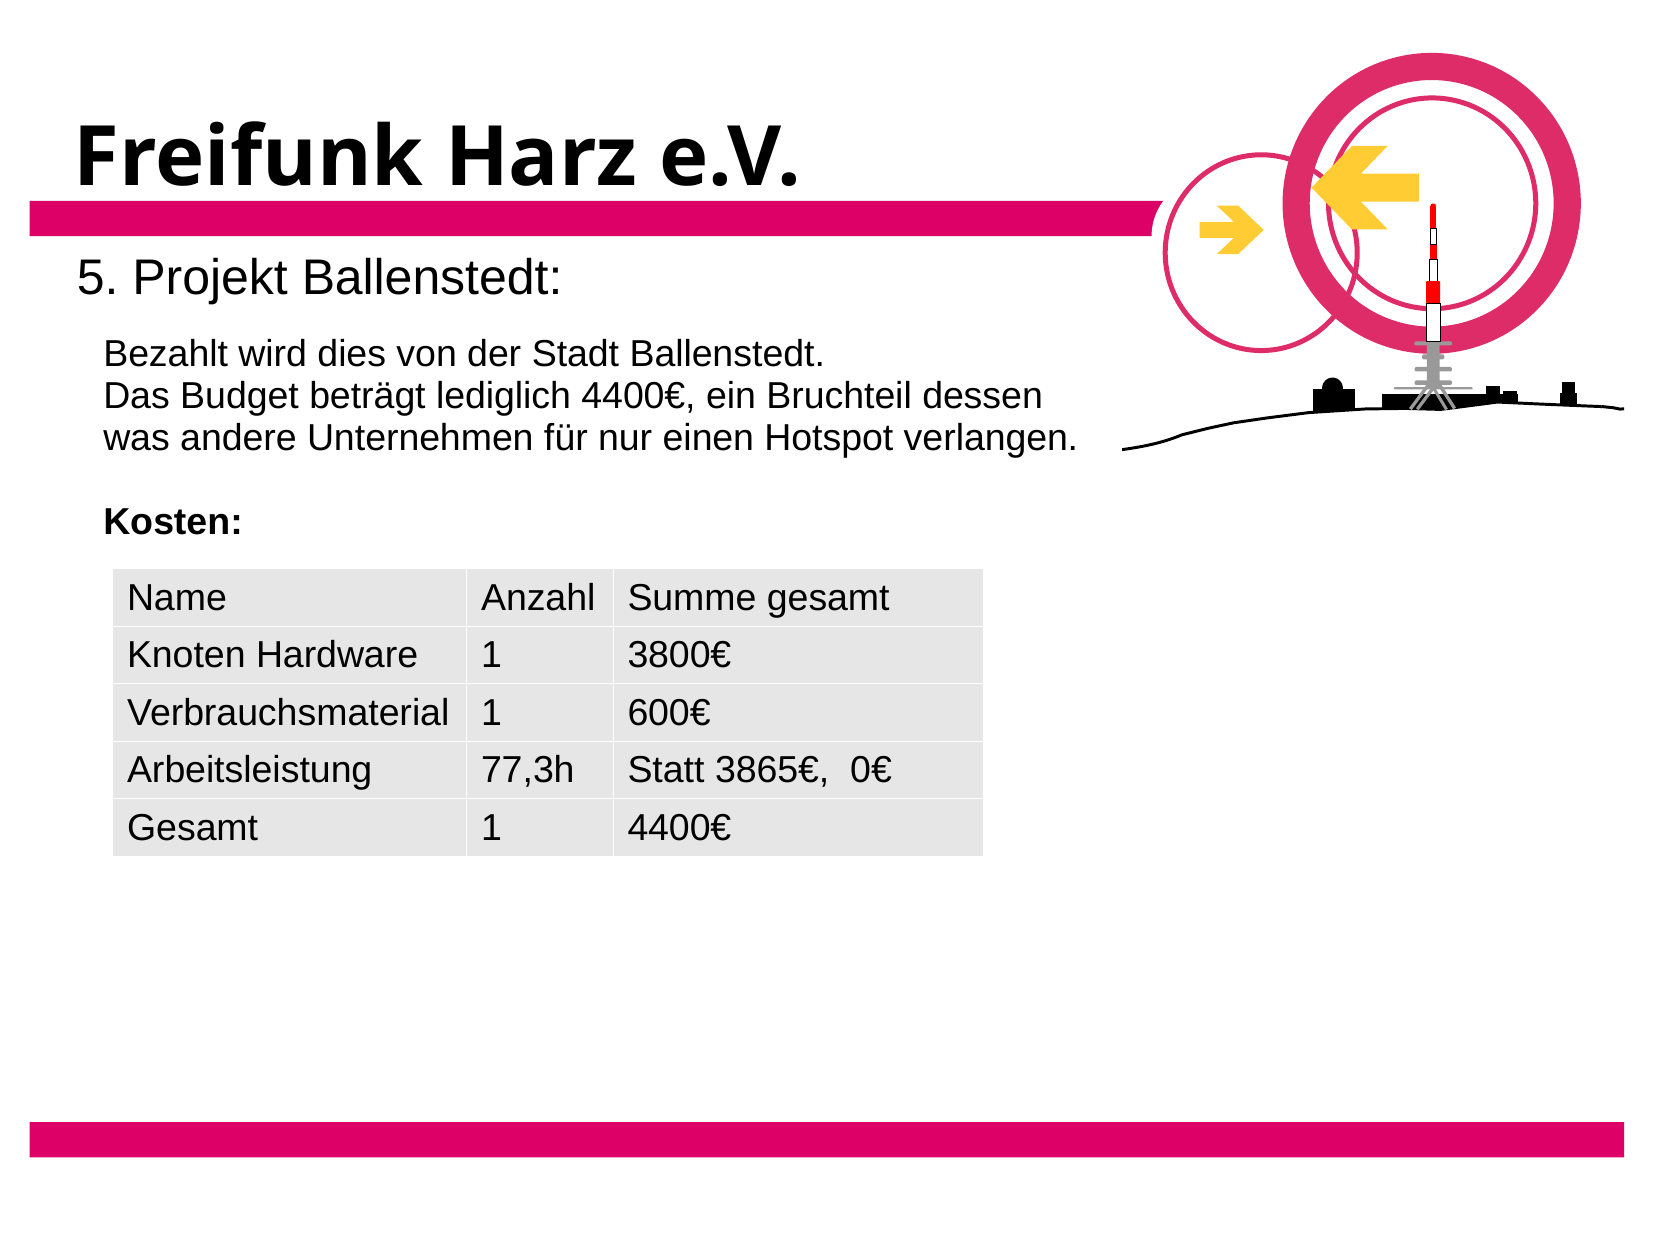

# 5. Projekt Ballenstedt:
Bezahlt wird dies von der Stadt Ballenstedt.
Das Budget beträgt lediglich 4400€, ein Bruchteil dessen
was andere Unternehmen für nur einen Hotspot verlangen.
Kosten:
| Name | Anzahl | Summe gesamt |
| --- | --- | --- |
| Knoten Hardware | 1 | 3800€ |
| Verbrauchsmaterial | 1 | 600€ |
| Arbeitsleistung | 77,3h | Statt 3865€, 0€ |
| Gesamt | 1 | 4400€ |